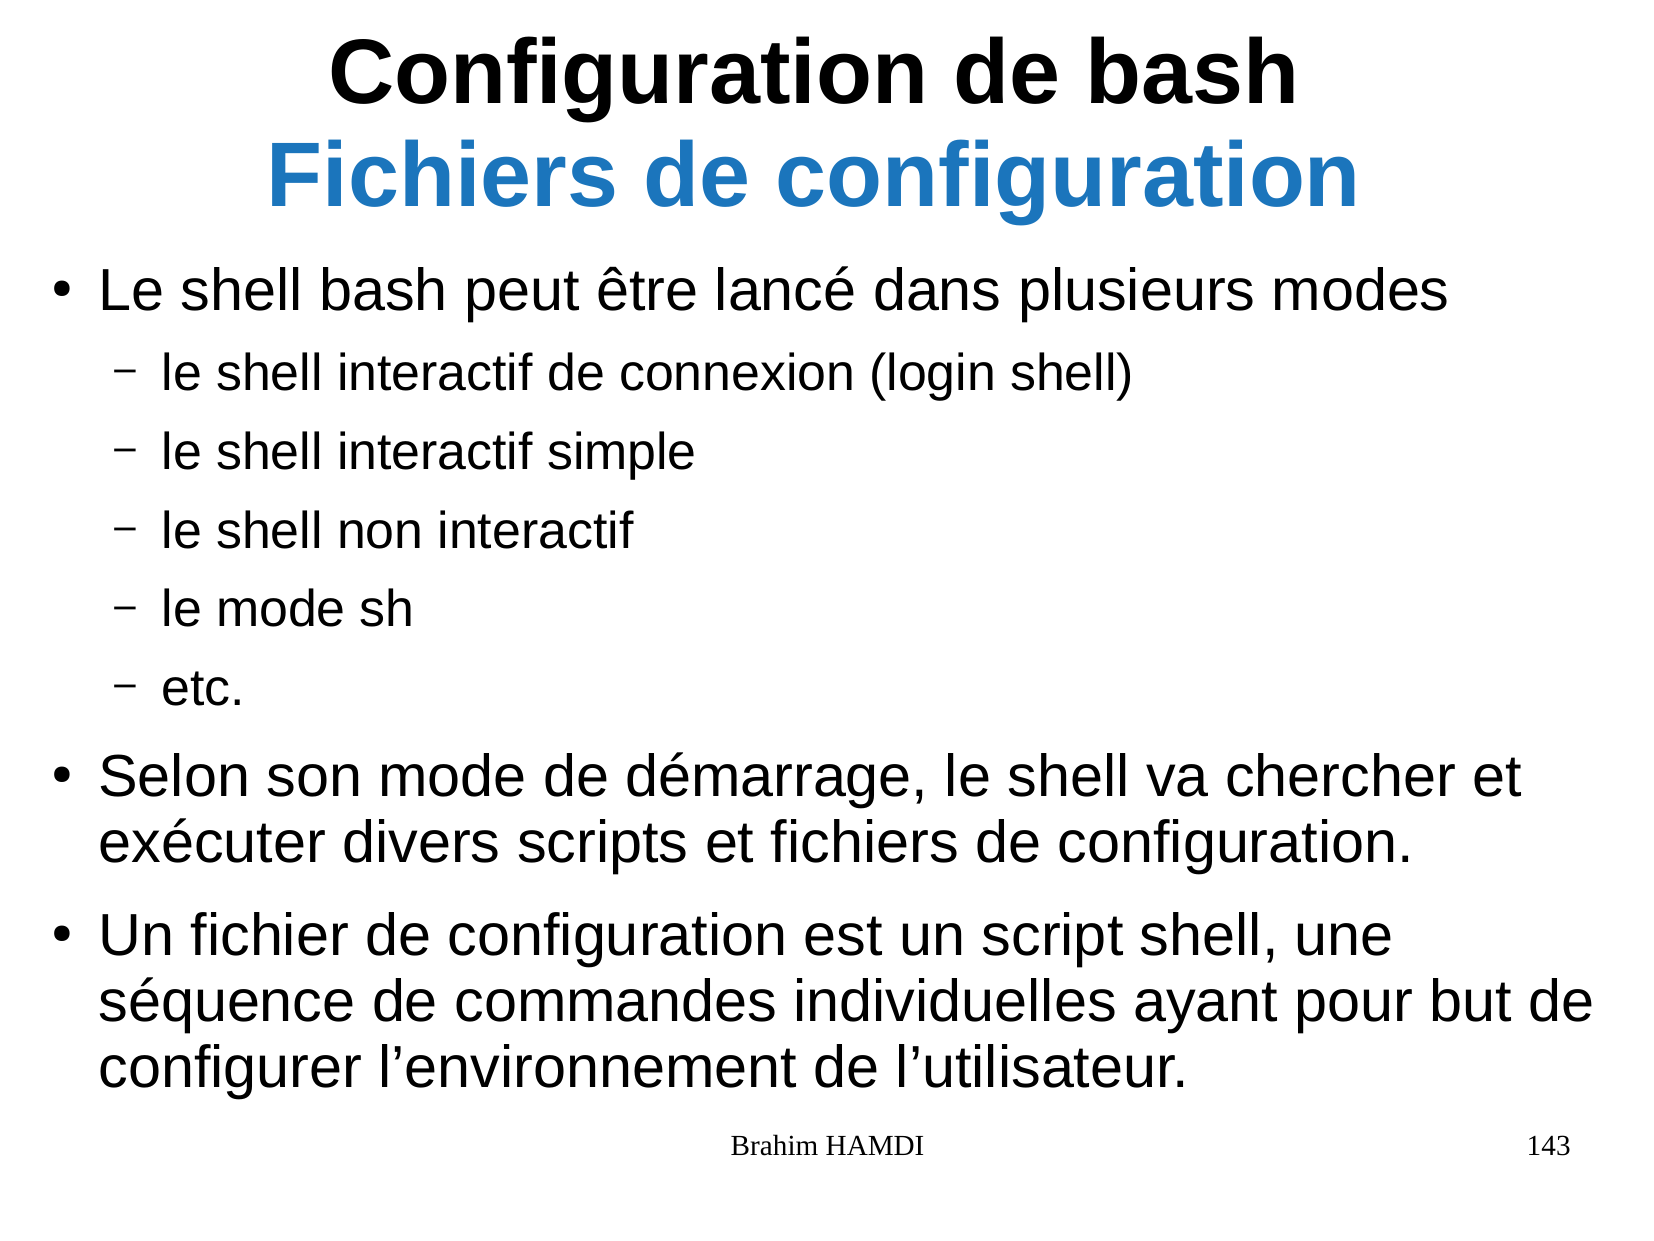

# Configuration de bash Fichiers de configuration
Le shell bash peut être lancé dans plusieurs modes
le shell interactif de connexion (login shell)
le shell interactif simple
le shell non interactif
le mode sh
etc.
Selon son mode de démarrage, le shell va chercher et exécuter divers scripts et fichiers de configuration.
Un fichier de configuration est un script shell, une séquence de commandes individuelles ayant pour but de configurer l’environnement de l’utilisateur.
Brahim HAMDI
143